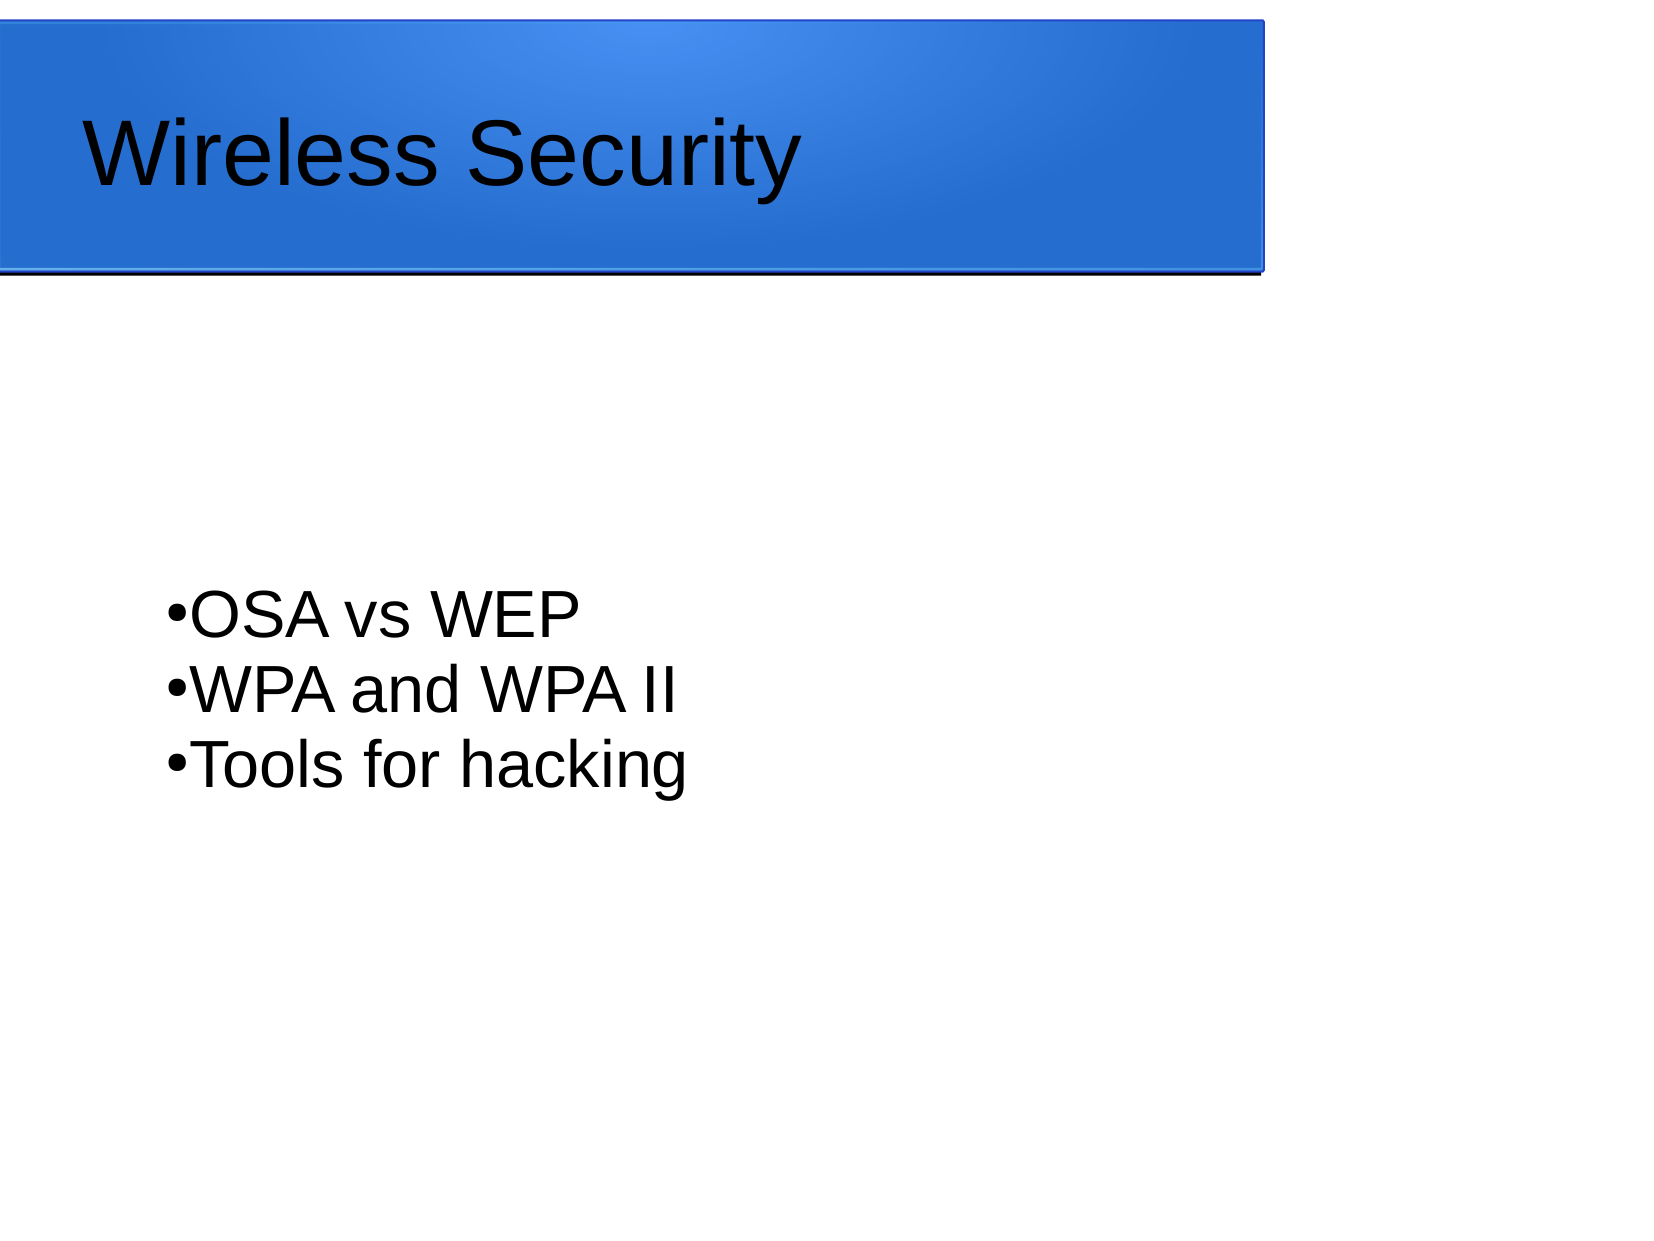

# Wireless Security
OSA vs WEP
WPA and WPA II
Tools for hacking